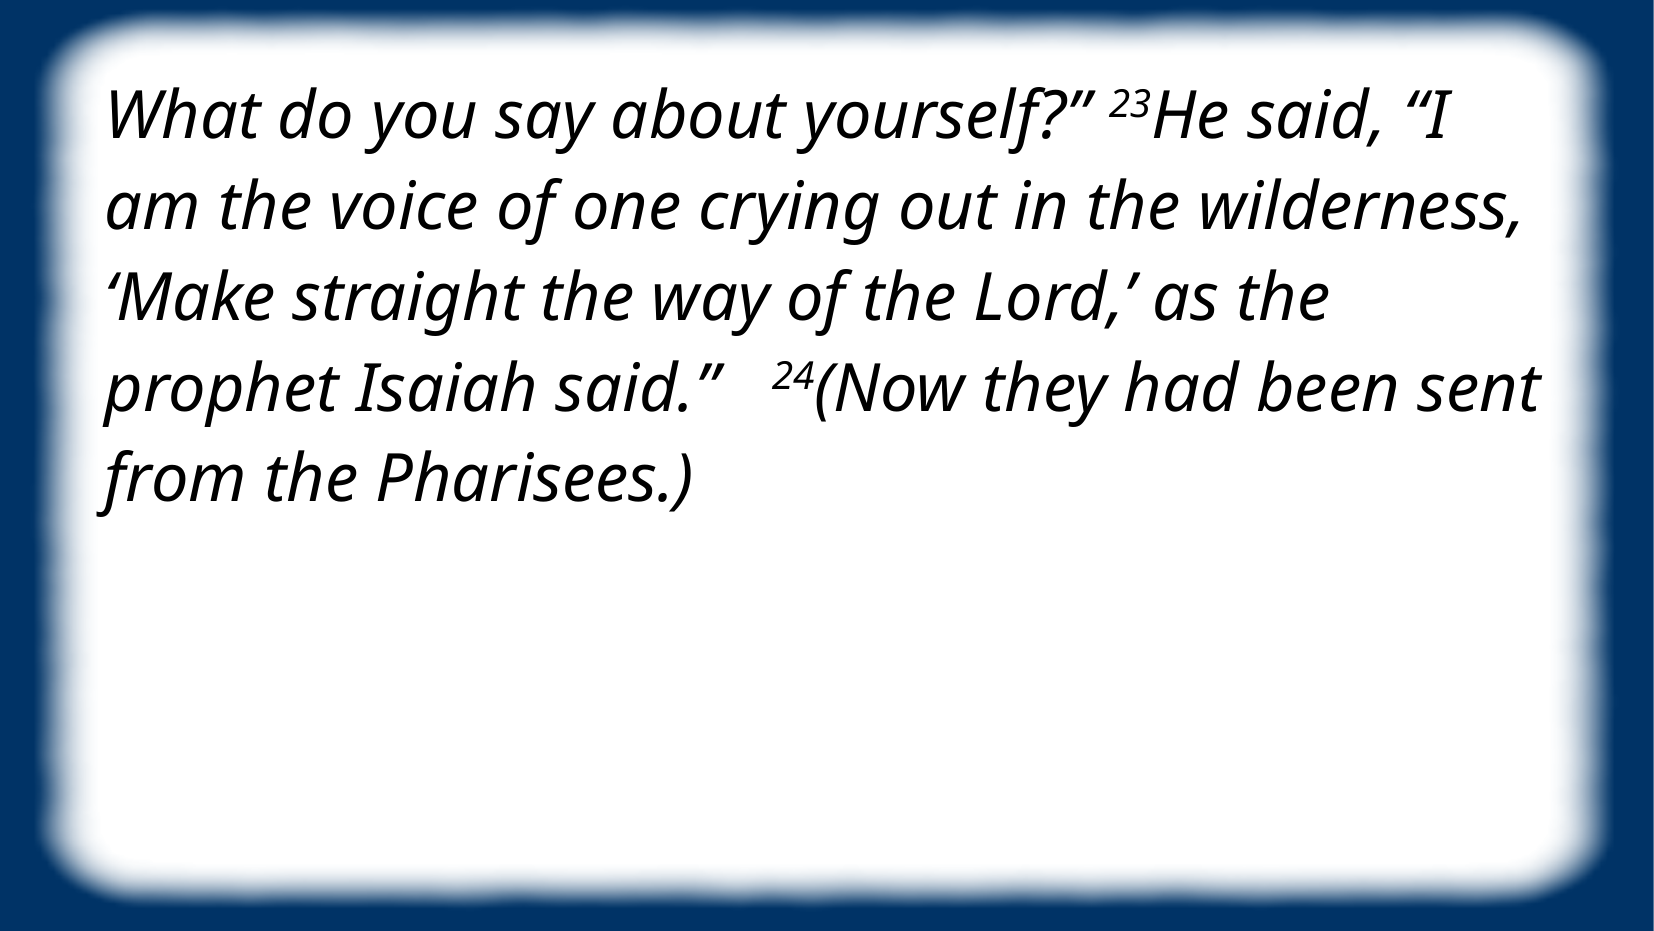

What do you say about yourself?” 23He said, “I am the voice of one crying out in the wilderness, ‘Make straight the way of the Lord,’ as the prophet Isaiah said.” 24(Now they had been sent from the Pharisees.)